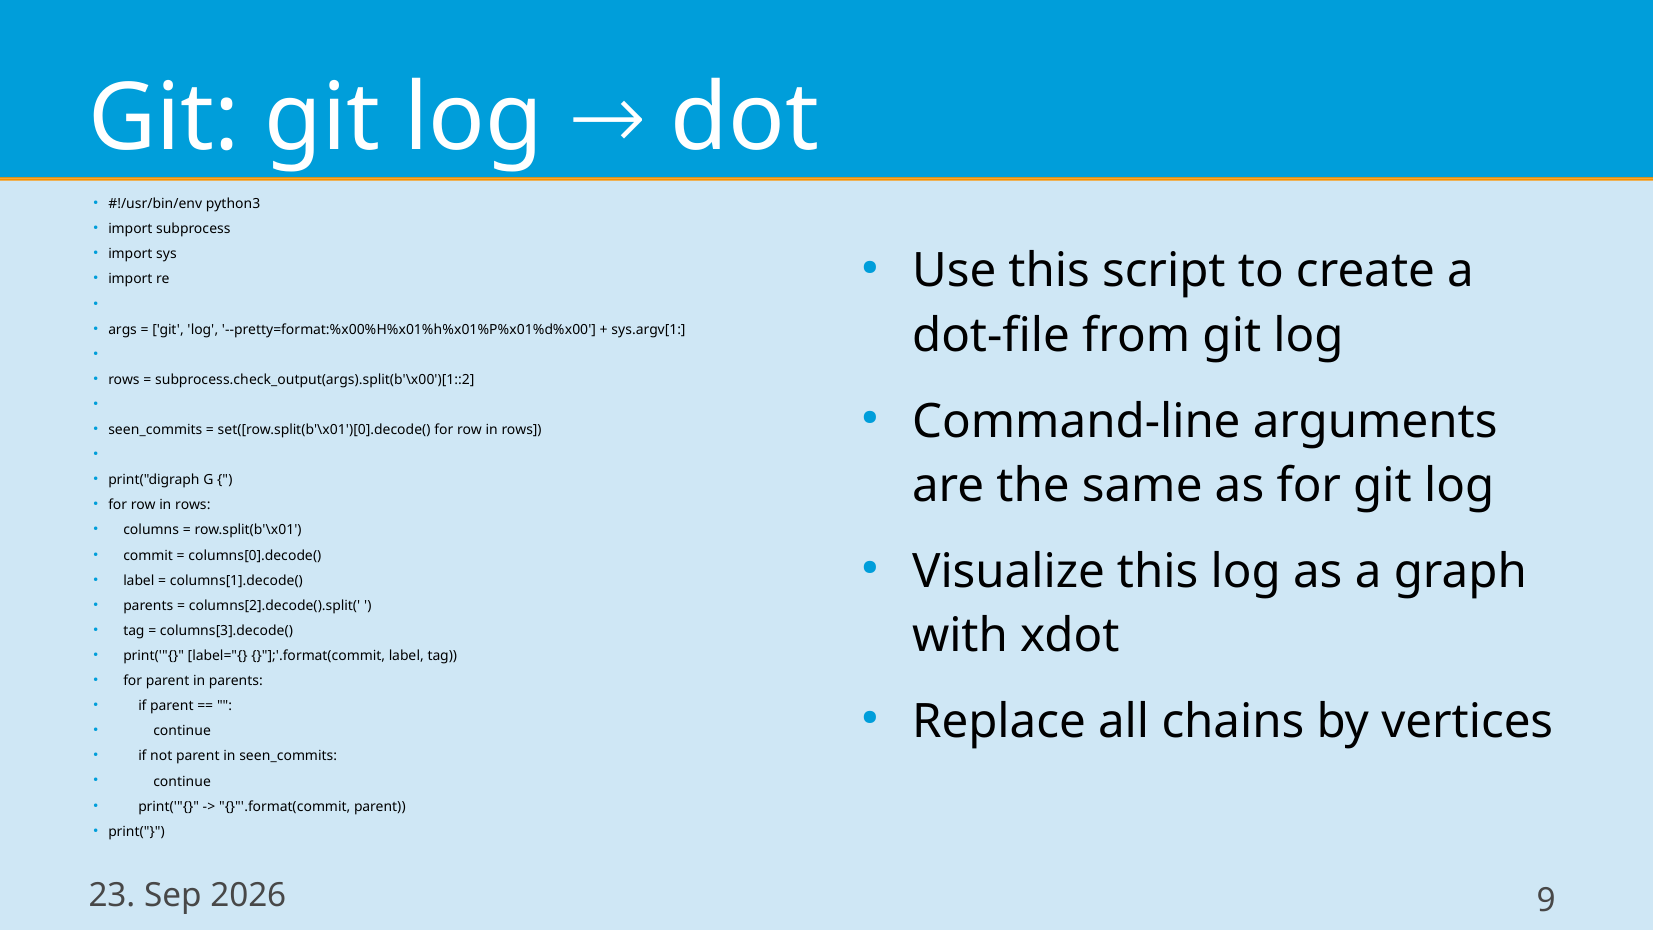

# Git: git log → dot
#!/usr/bin/env python3
import subprocess
import sys
import re
args = ['git', 'log', '--pretty=format:%x00%H%x01%h%x01%P%x01%d%x00'] + sys.argv[1:]
rows = subprocess.check_output(args).split(b'\x00')[1::2]
seen_commits = set([row.split(b'\x01')[0].decode() for row in rows])
print("digraph G {")
for row in rows:
 columns = row.split(b'\x01')
 commit = columns[0].decode()
 label = columns[1].decode()
 parents = columns[2].decode().split(' ')
 tag = columns[3].decode()
 print('"{}" [label="{} {}"];'.format(commit, label, tag))
 for parent in parents:
 if parent == "":
 continue
 if not parent in seen_commits:
 continue
 print('"{}" -> "{}"'.format(commit, parent))
print("}")
Use this script to create a dot-file from git log
Command-line arguments are the same as for git log
Visualize this log as a graph with xdot
Replace all chains by vertices
9